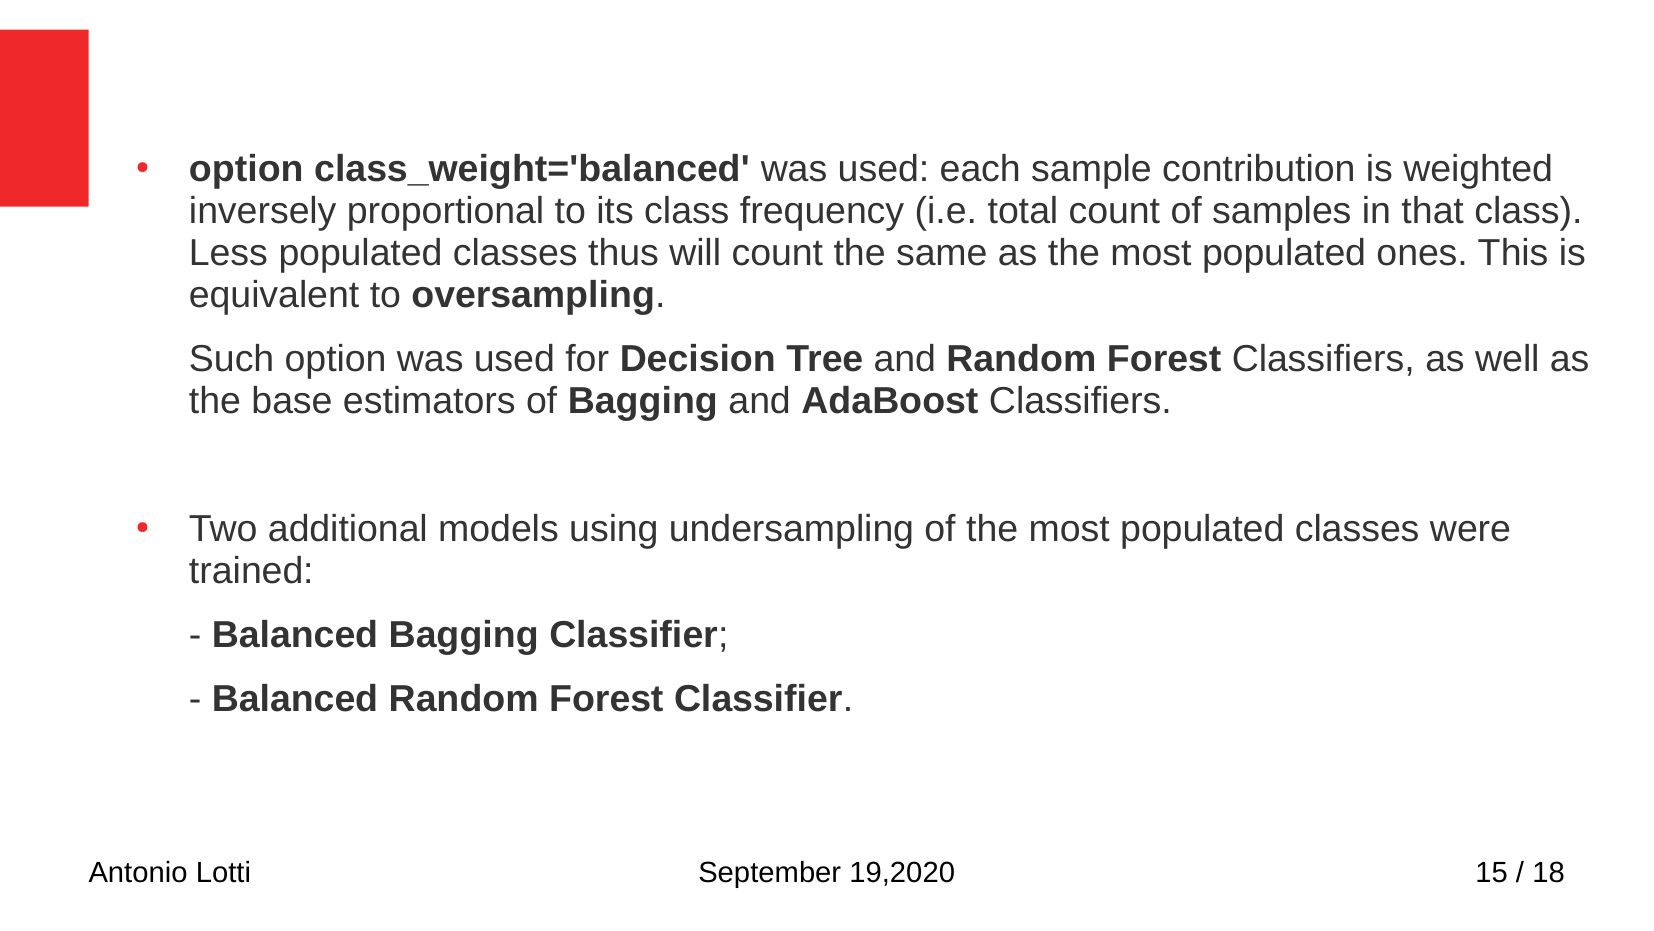

# option class_weight='balanced' was used: each sample contribution is weighted inversely proportional to its class frequency (i.e. total count of samples in that class). Less populated classes thus will count the same as the most populated ones. This is equivalent to oversampling.
Such option was used for Decision Tree and Random Forest Classifiers, as well as the base estimators of Bagging and AdaBoost Classifiers.
Two additional models using undersampling of the most populated classes were trained:
- Balanced Bagging Classifier;
- Balanced Random Forest Classifier.
15